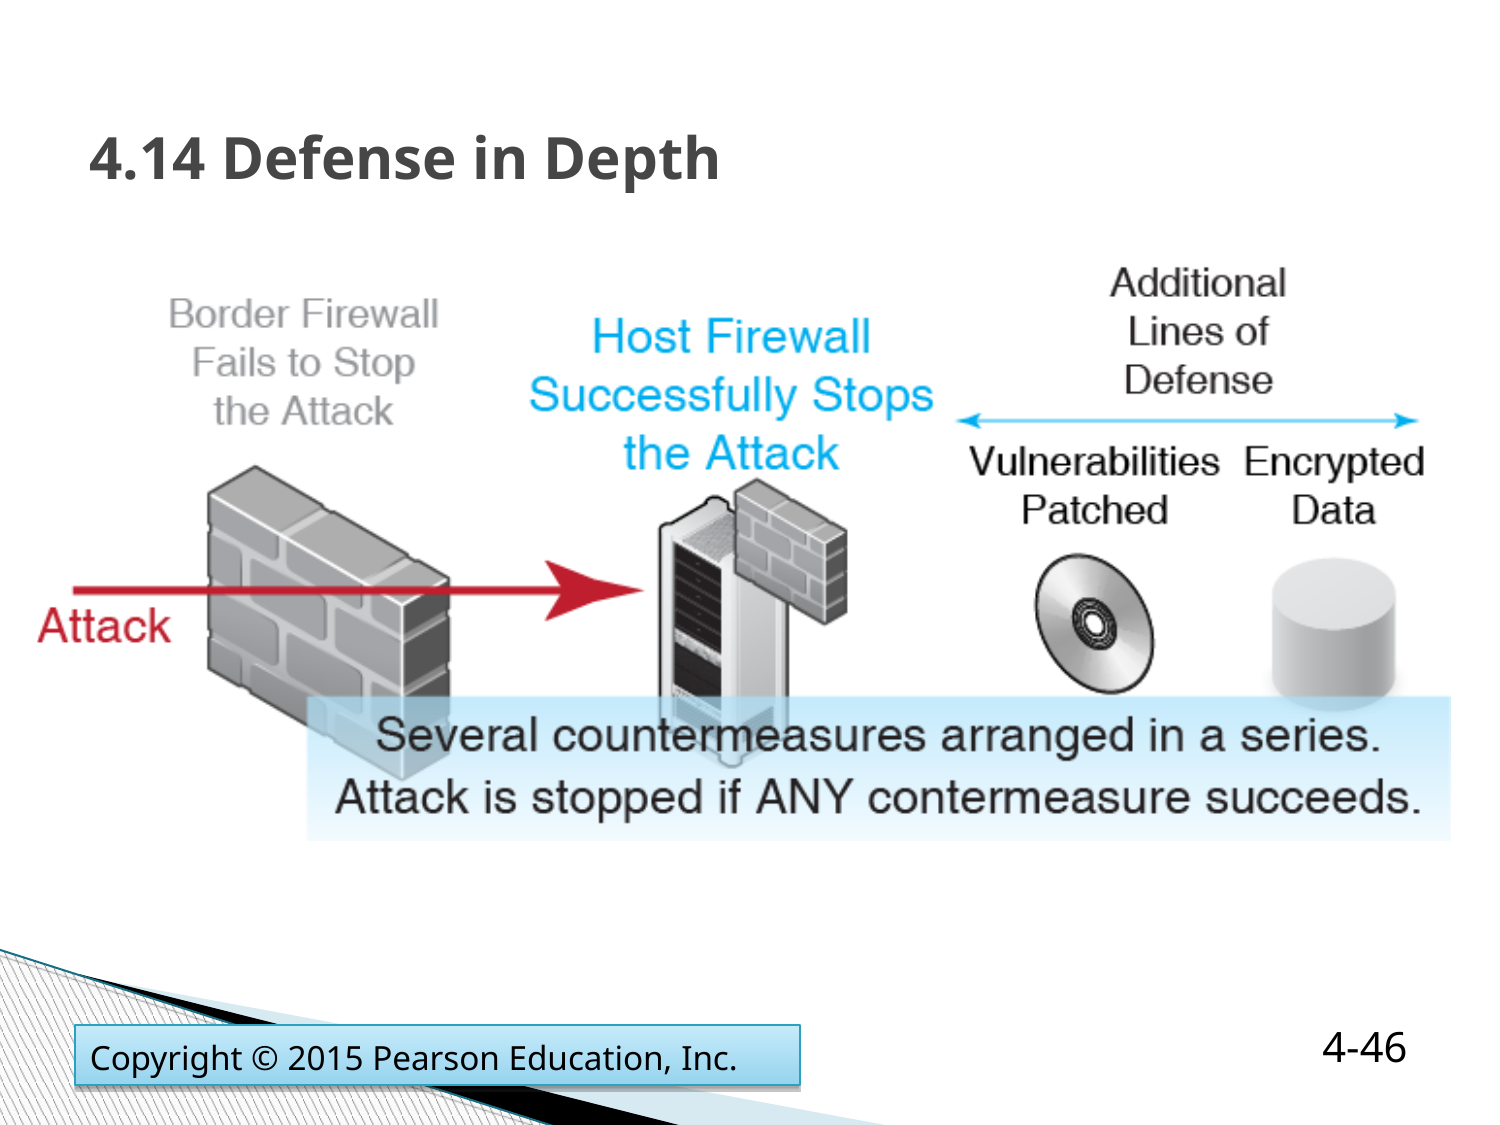

# 4.14 Defense in Depth
Copyright © 2015 Pearson Education, Inc.